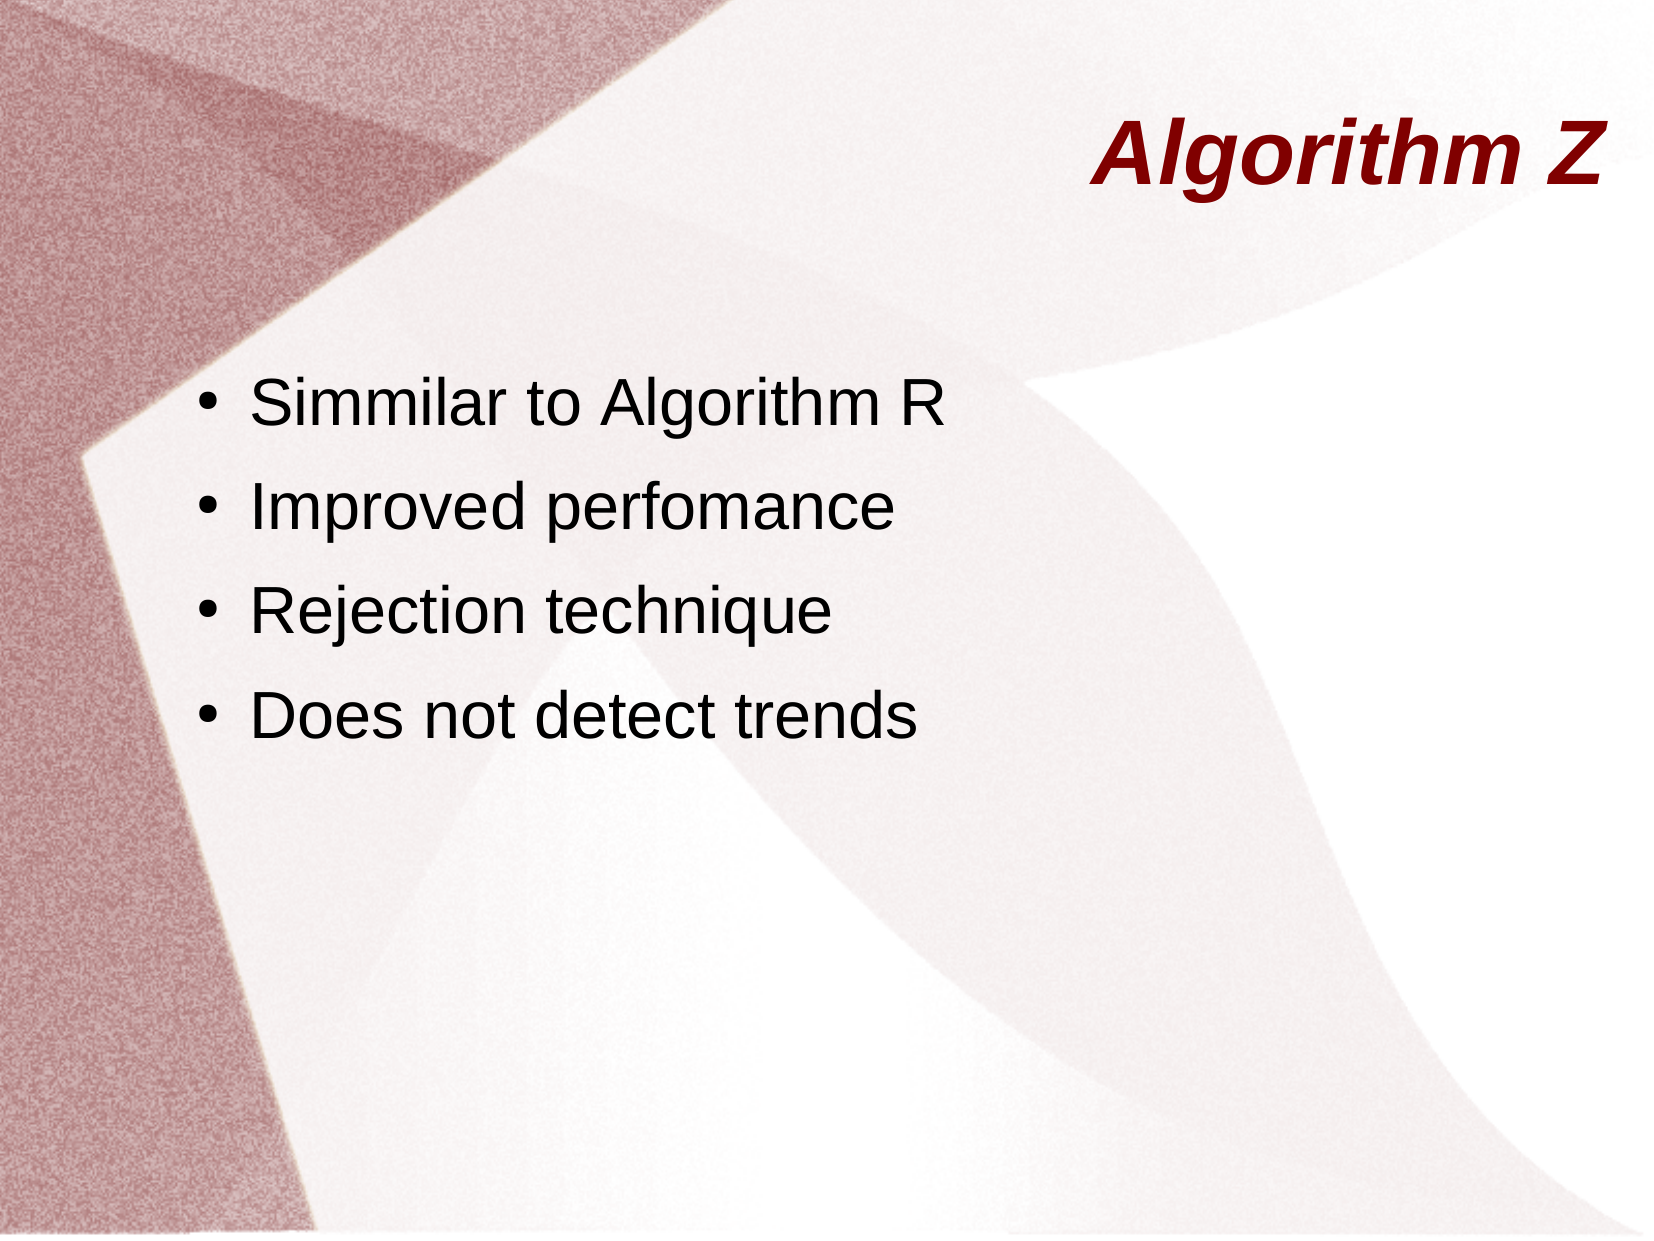

# Algorithm Z
Simmilar to Algorithm R
Improved perfomance
Rejection technique
Does not detect trends